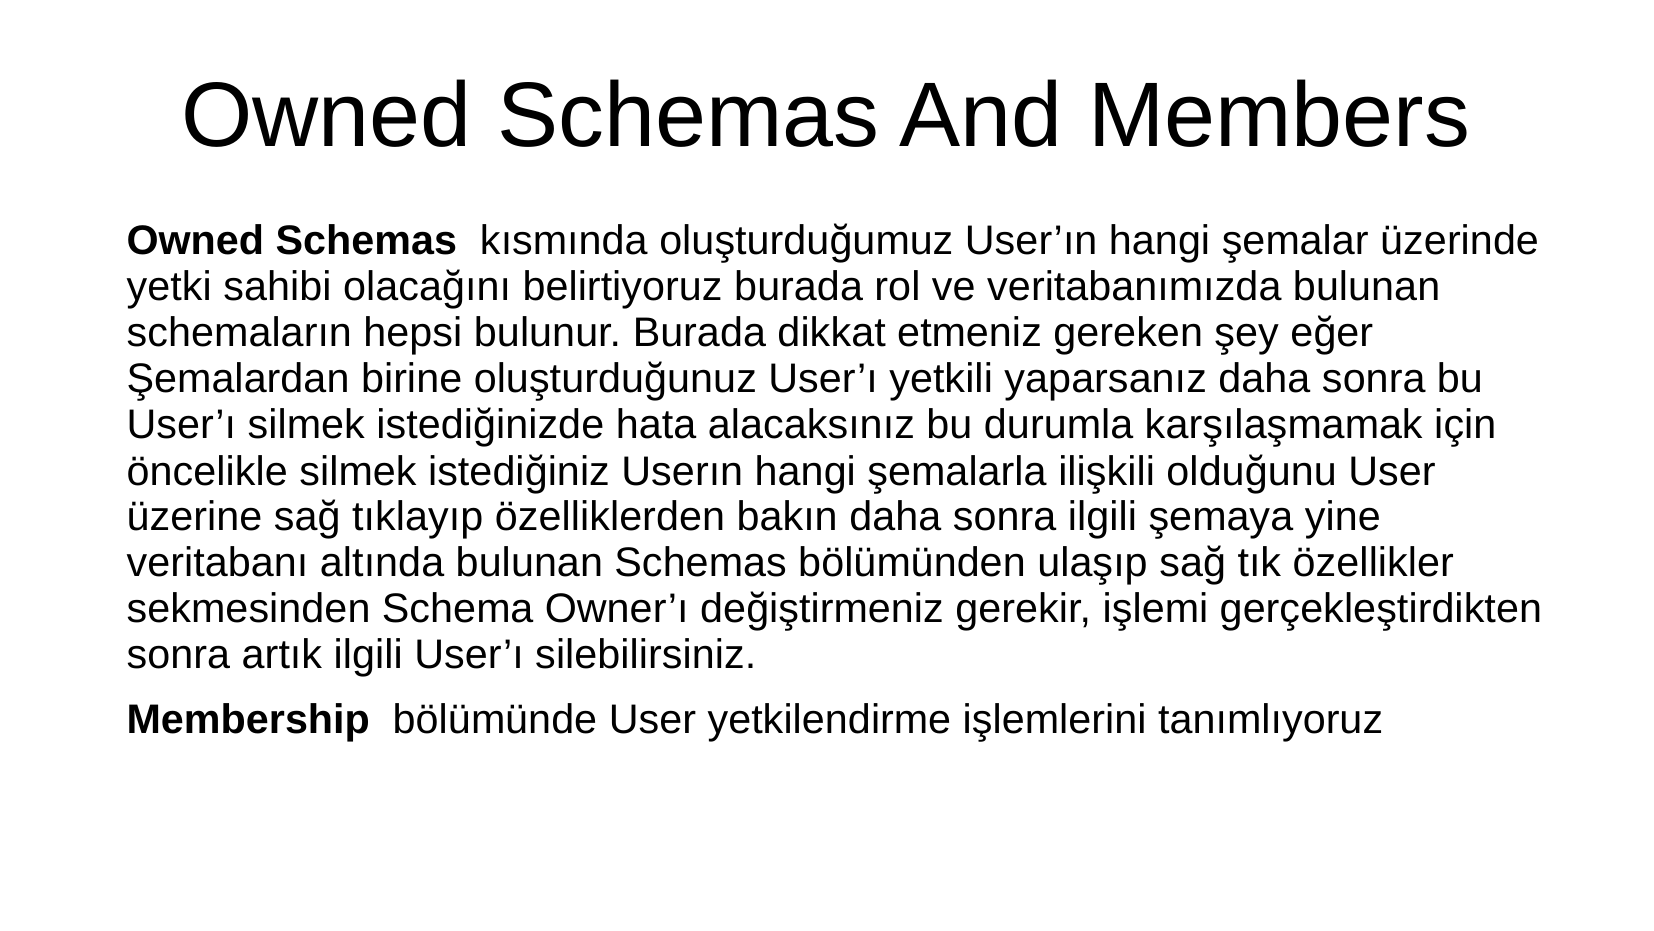

# Owned Schemas And Members
Owned Schemas kısmında oluşturduğumuz User’ın hangi şemalar üzerinde yetki sahibi olacağını belirtiyoruz burada rol ve veritabanımızda bulunan schemaların hepsi bulunur. Burada dikkat etmeniz gereken şey eğer Şemalardan birine oluşturduğunuz User’ı yetkili yaparsanız daha sonra bu User’ı silmek istediğinizde hata alacaksınız bu durumla karşılaşmamak için öncelikle silmek istediğiniz Userın hangi şemalarla ilişkili olduğunu User üzerine sağ tıklayıp özelliklerden bakın daha sonra ilgili şemaya yine veritabanı altında bulunan Schemas bölümünden ulaşıp sağ tık özellikler sekmesinden Schema Owner’ı değiştirmeniz gerekir, işlemi gerçekleştirdikten sonra artık ilgili User’ı silebilirsiniz.
Membership bölümünde User yetkilendirme işlemlerini tanımlıyoruz